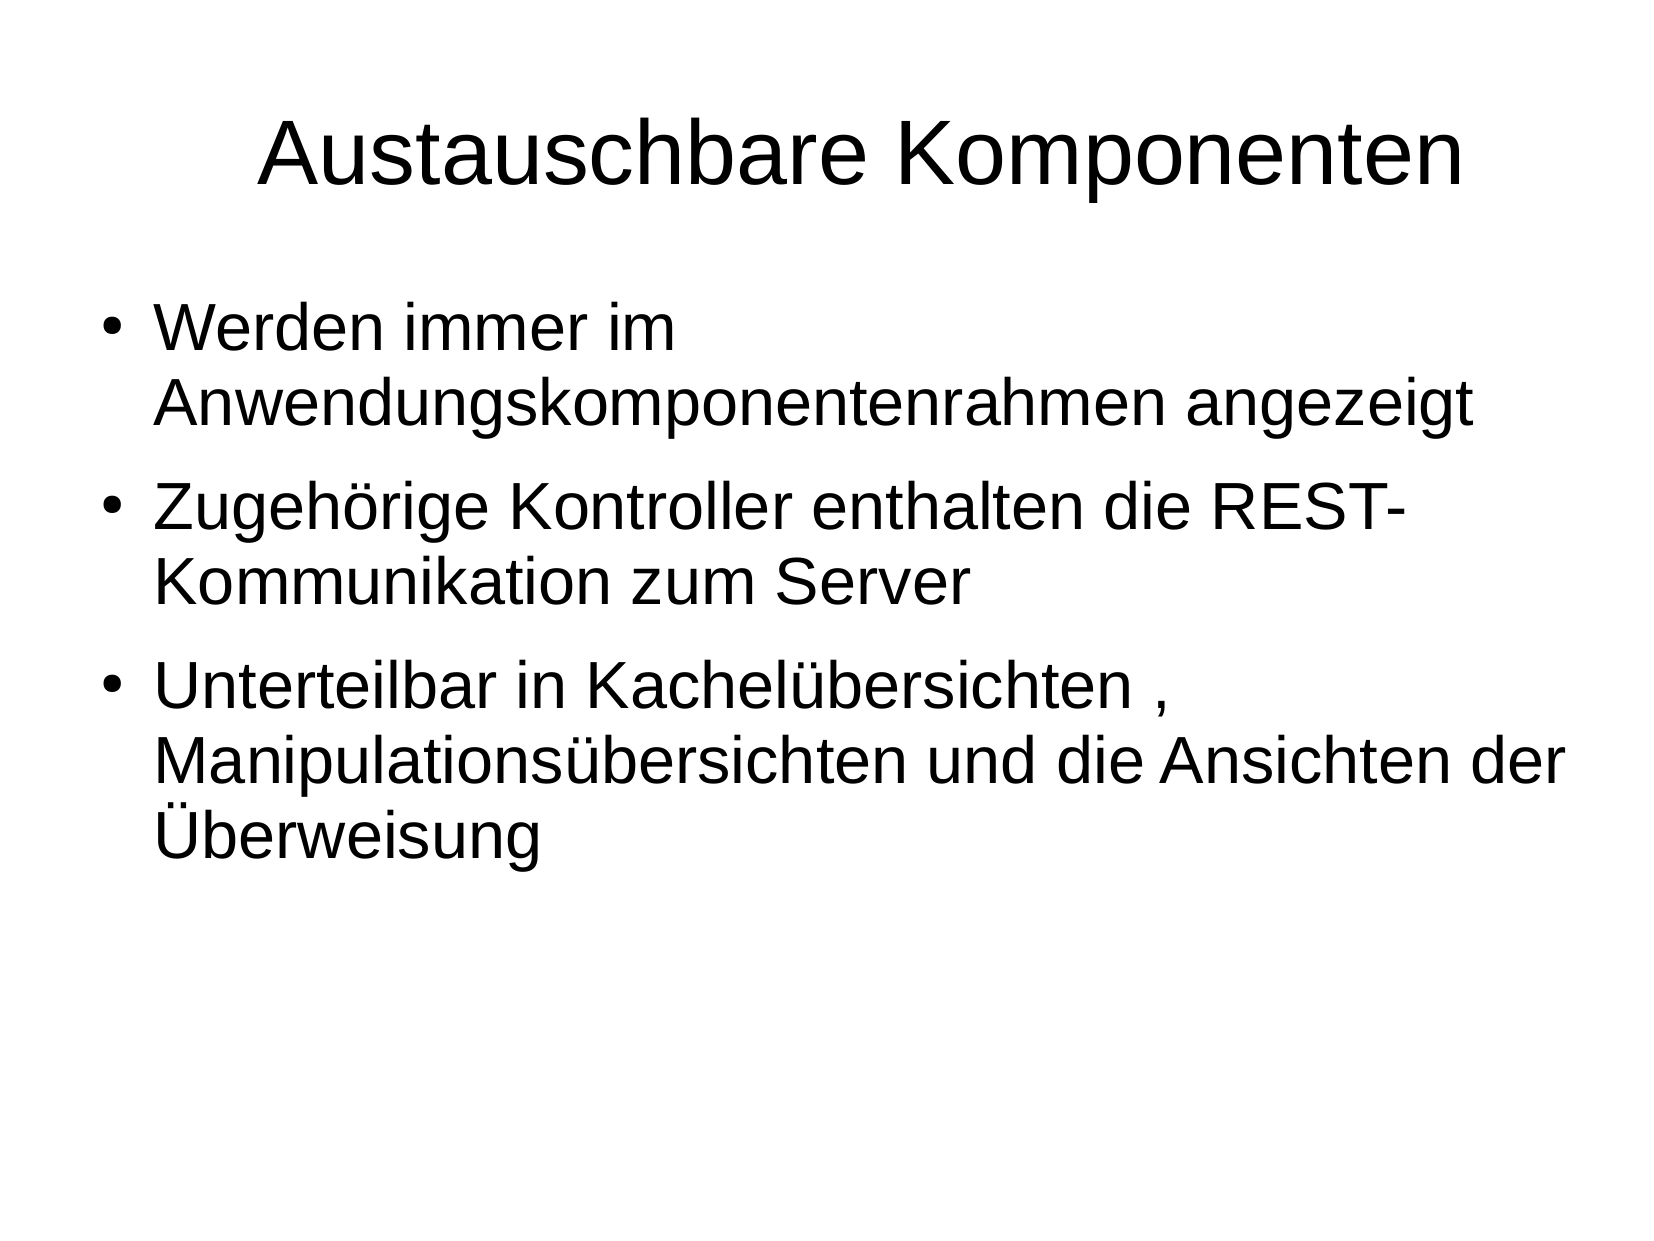

# Austauschbare Komponenten
Werden immer im Anwendungskomponentenrahmen angezeigt
Zugehörige Kontroller enthalten die REST-Kommunikation zum Server
Unterteilbar in Kachelübersichten , Manipulationsübersichten und die Ansichten der Überweisung